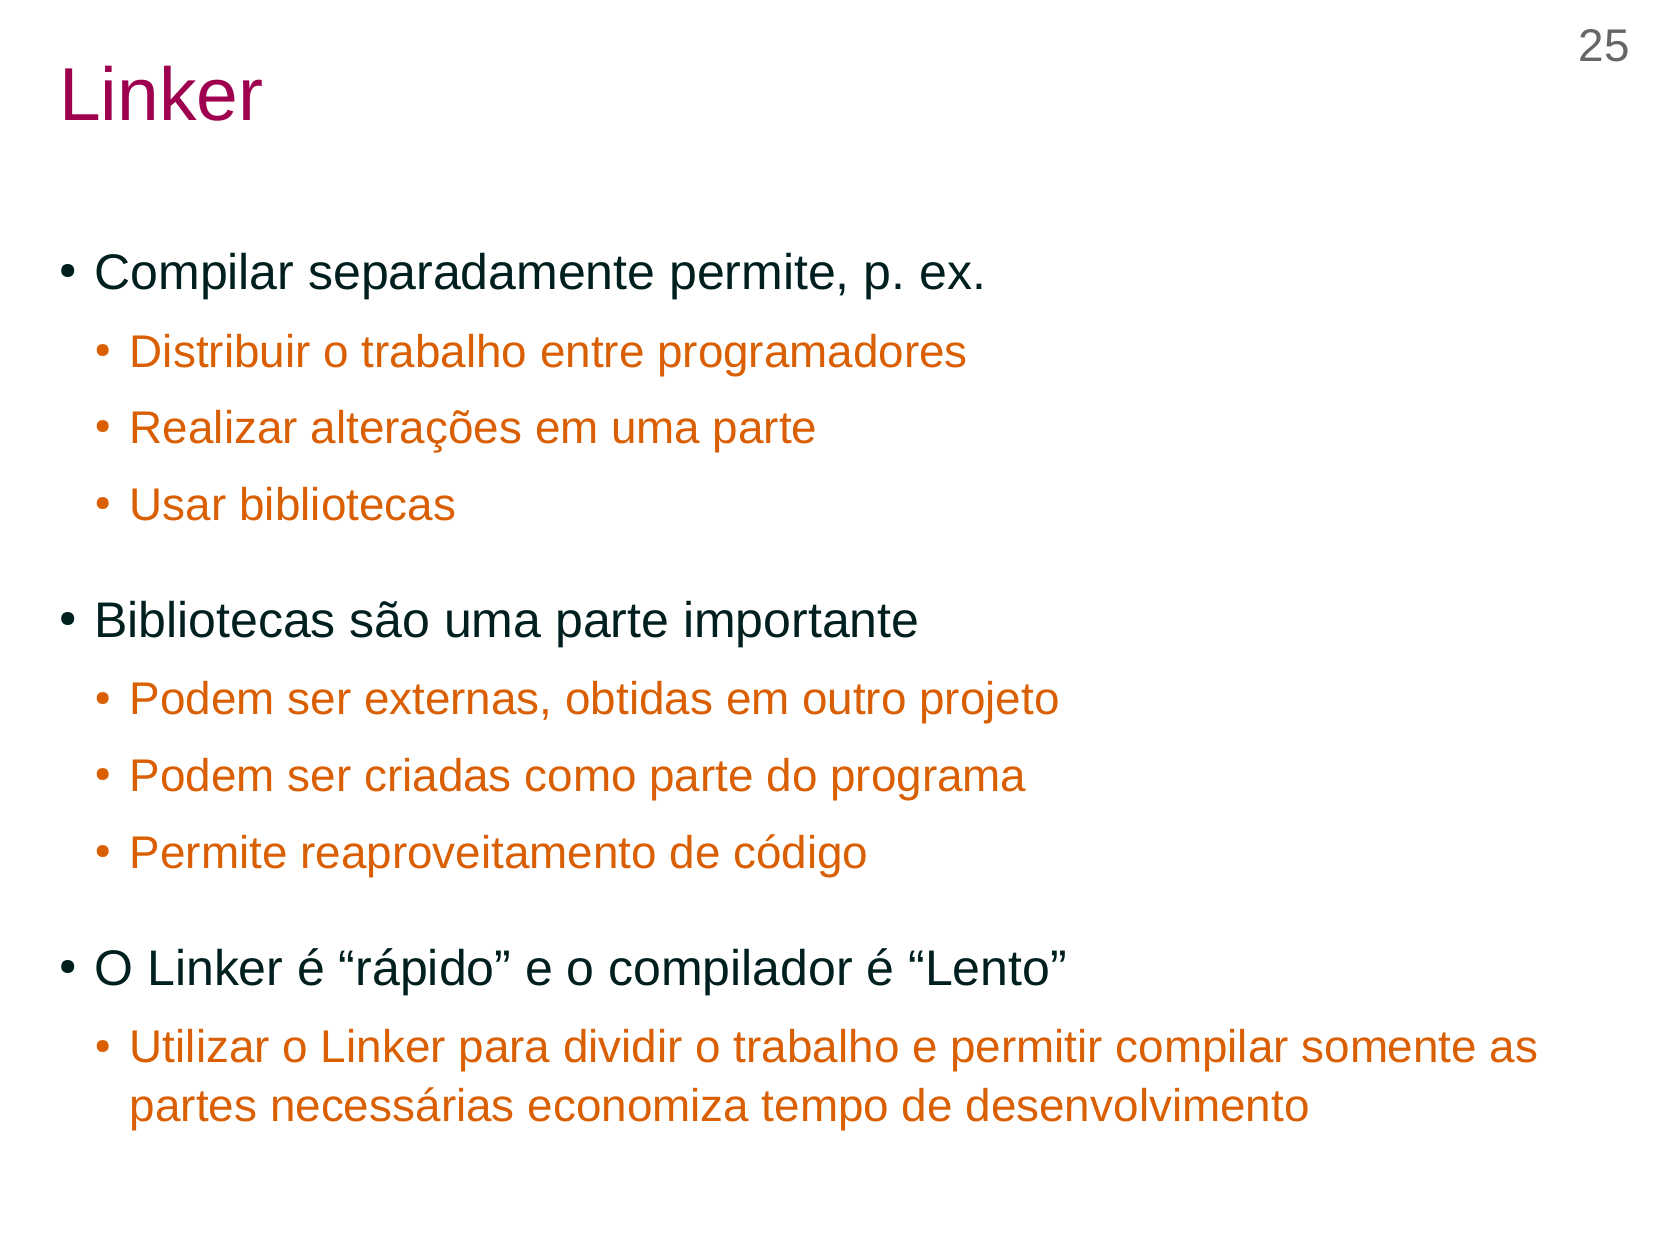

25
# Linker
Compilar separadamente permite, p. ex.
Distribuir o trabalho entre programadores
Realizar alterações em uma parte
Usar bibliotecas
Bibliotecas são uma parte importante
Podem ser externas, obtidas em outro projeto
Podem ser criadas como parte do programa
Permite reaproveitamento de código
O Linker é “rápido” e o compilador é “Lento”
Utilizar o Linker para dividir o trabalho e permitir compilar somente as partes necessárias economiza tempo de desenvolvimento